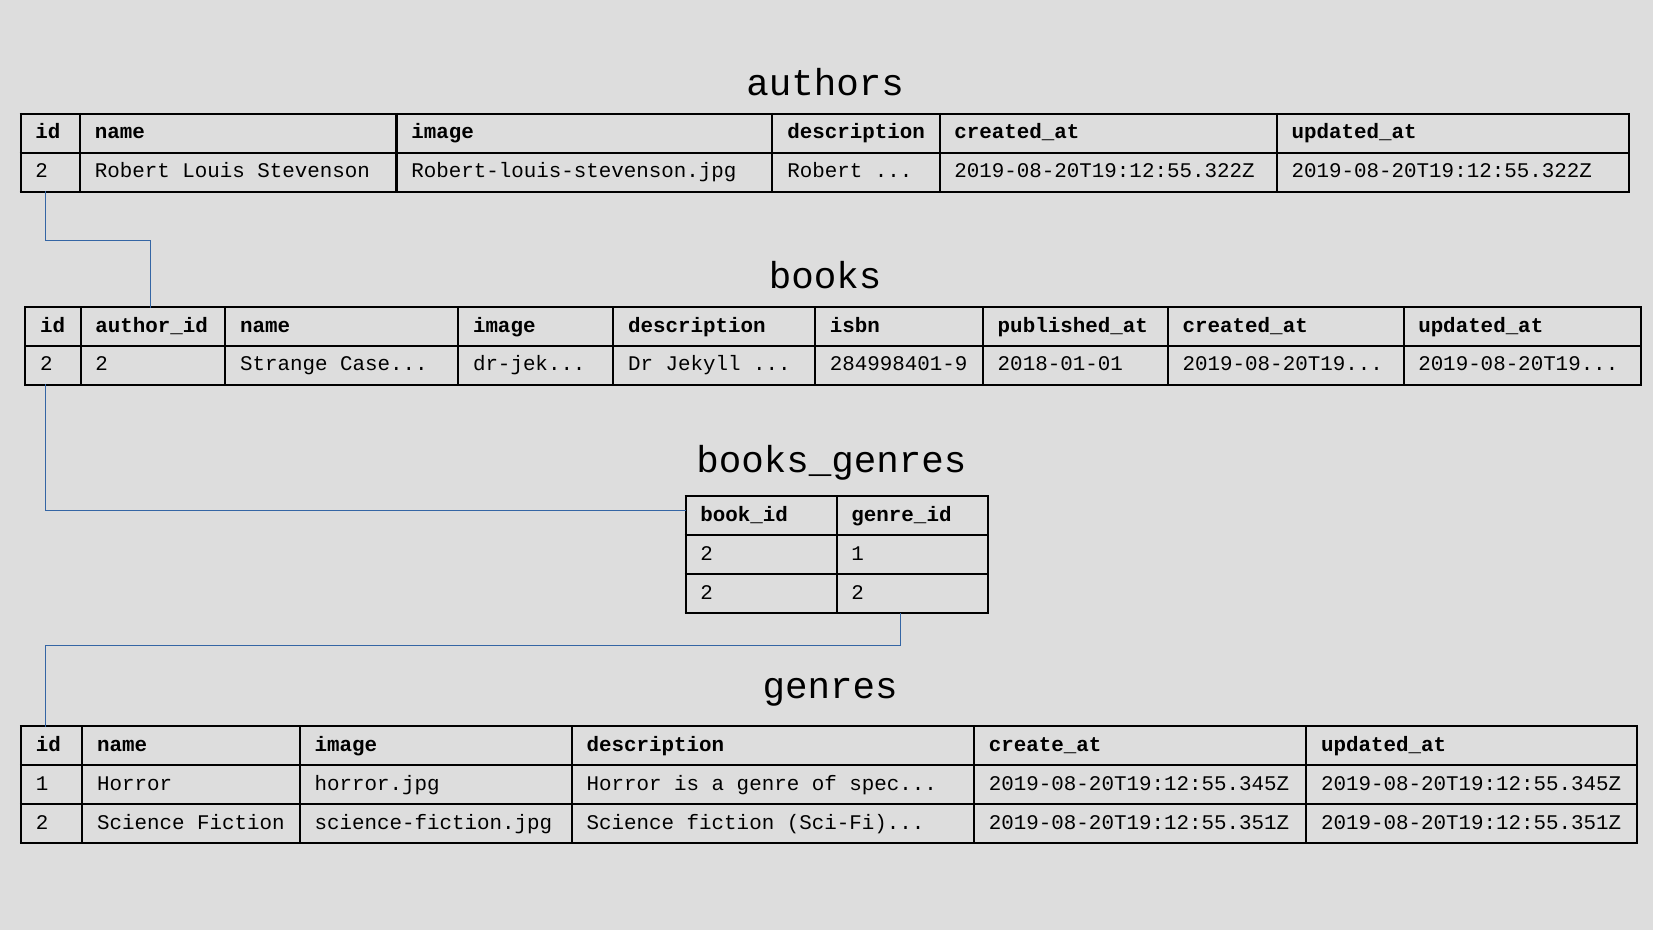

authors
| id | name | image | description | created\_at | updated\_at |
| --- | --- | --- | --- | --- | --- |
| 2 | Robert Louis Stevenson | Robert-louis-stevenson.jpg | Robert ... | 2019-08-20T19:12:55.322Z | 2019-08-20T19:12:55.322Z |
books
| id | author\_id | name | image | description | isbn | published\_at | created\_at | updated\_at |
| --- | --- | --- | --- | --- | --- | --- | --- | --- |
| 2 | 2 | Strange Case... | dr-jek... | Dr Jekyll ... | 284998401-9 | 2018-01-01 | 2019-08-20T19... | 2019-08-20T19... |
books_genres
| book\_id | genre\_id |
| --- | --- |
| 2 | 1 |
| 2 | 2 |
genres
| id | name | image | description | create\_at | updated\_at |
| --- | --- | --- | --- | --- | --- |
| 1 | Horror | horror.jpg | Horror is a genre of spec... | 2019-08-20T19:12:55.345Z | 2019-08-20T19:12:55.345Z |
| 2 | Science Fiction | science-fiction.jpg | Science fiction (Sci-Fi)... | 2019-08-20T19:12:55.351Z | 2019-08-20T19:12:55.351Z |